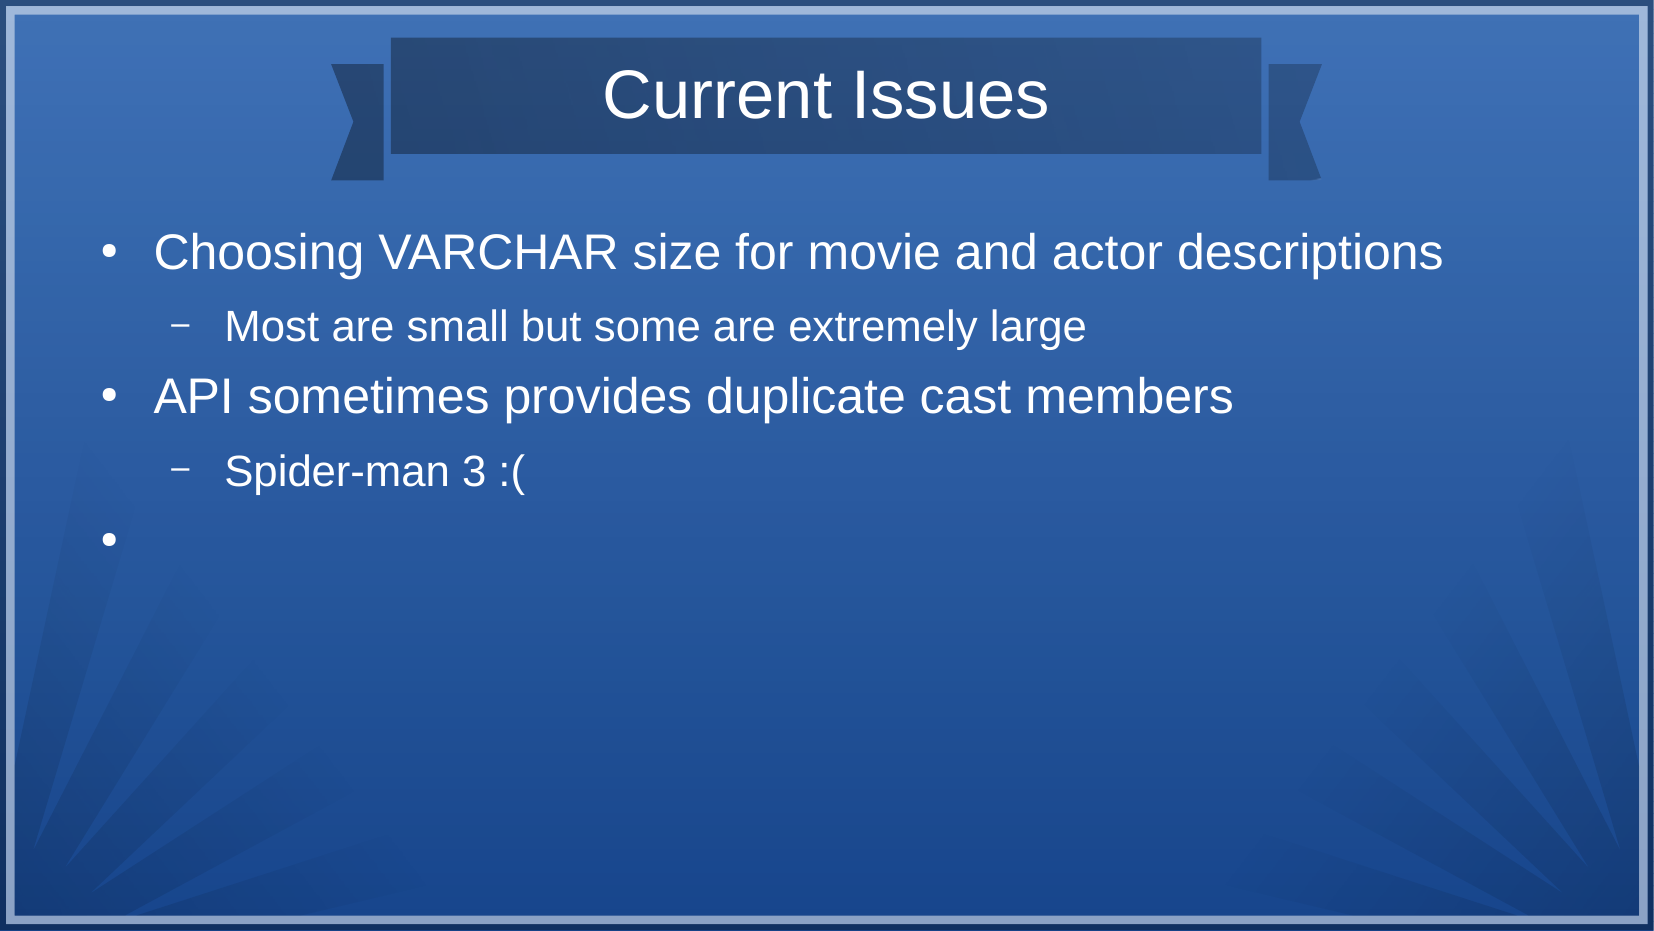

# Current Issues
Choosing VARCHAR size for movie and actor descriptions
Most are small but some are extremely large
API sometimes provides duplicate cast members
Spider-man 3 :(